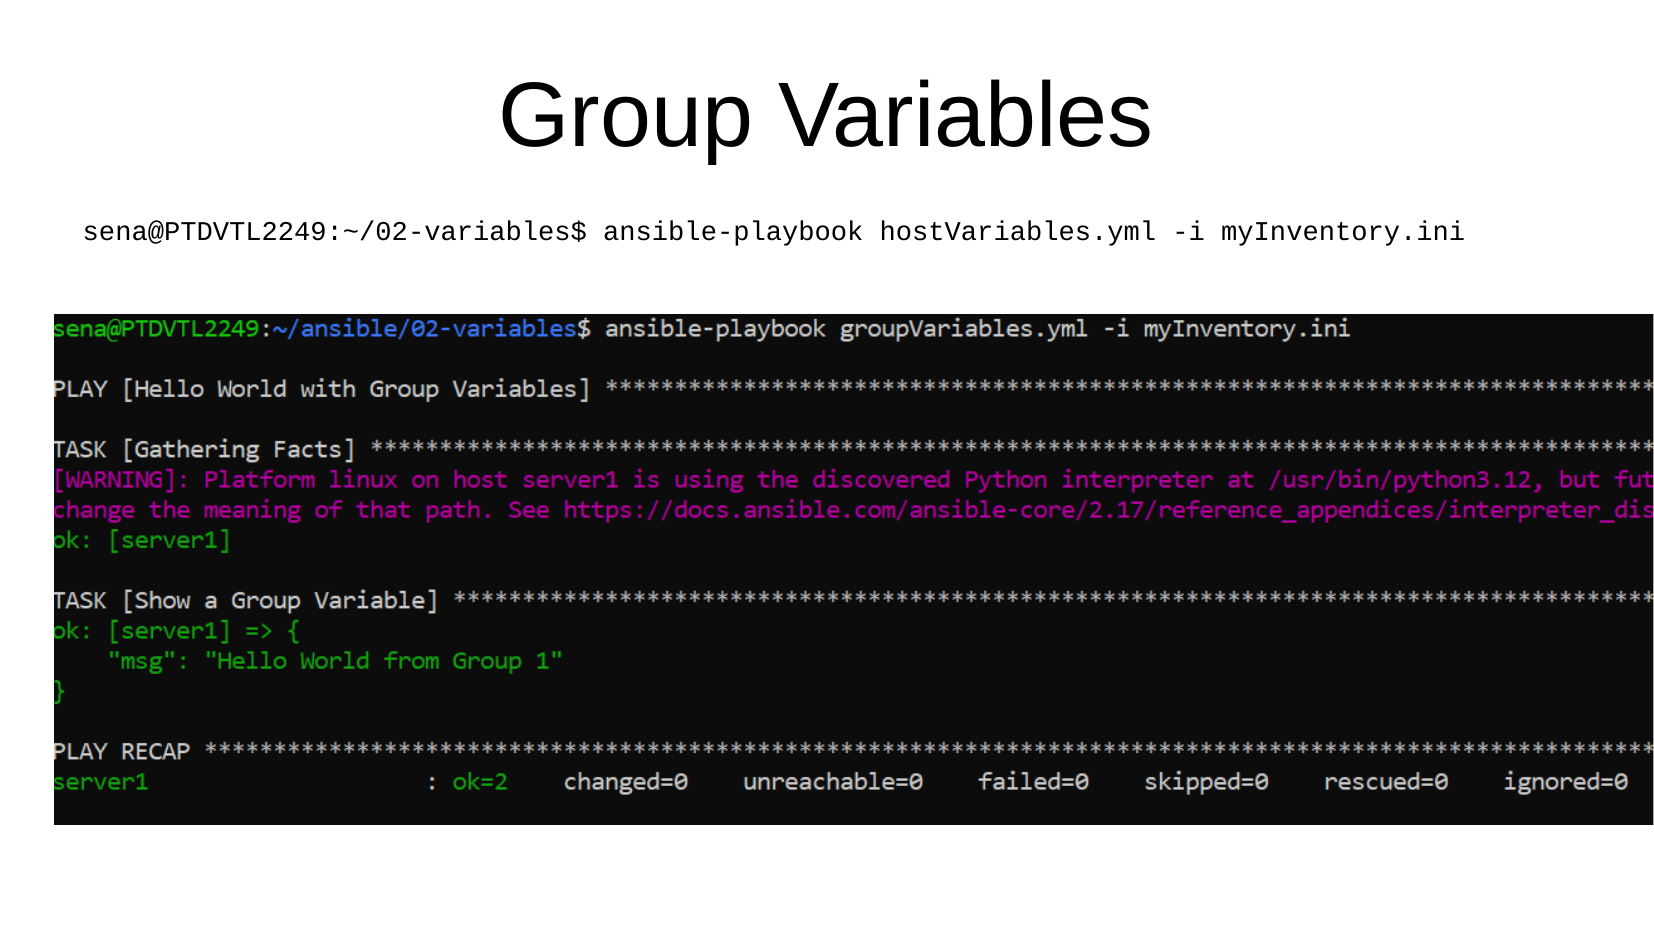

# Group Variables
sena@PTDVTL2249:~/02-variables$ ansible-playbook hostVariables.yml -i myInventory.ini